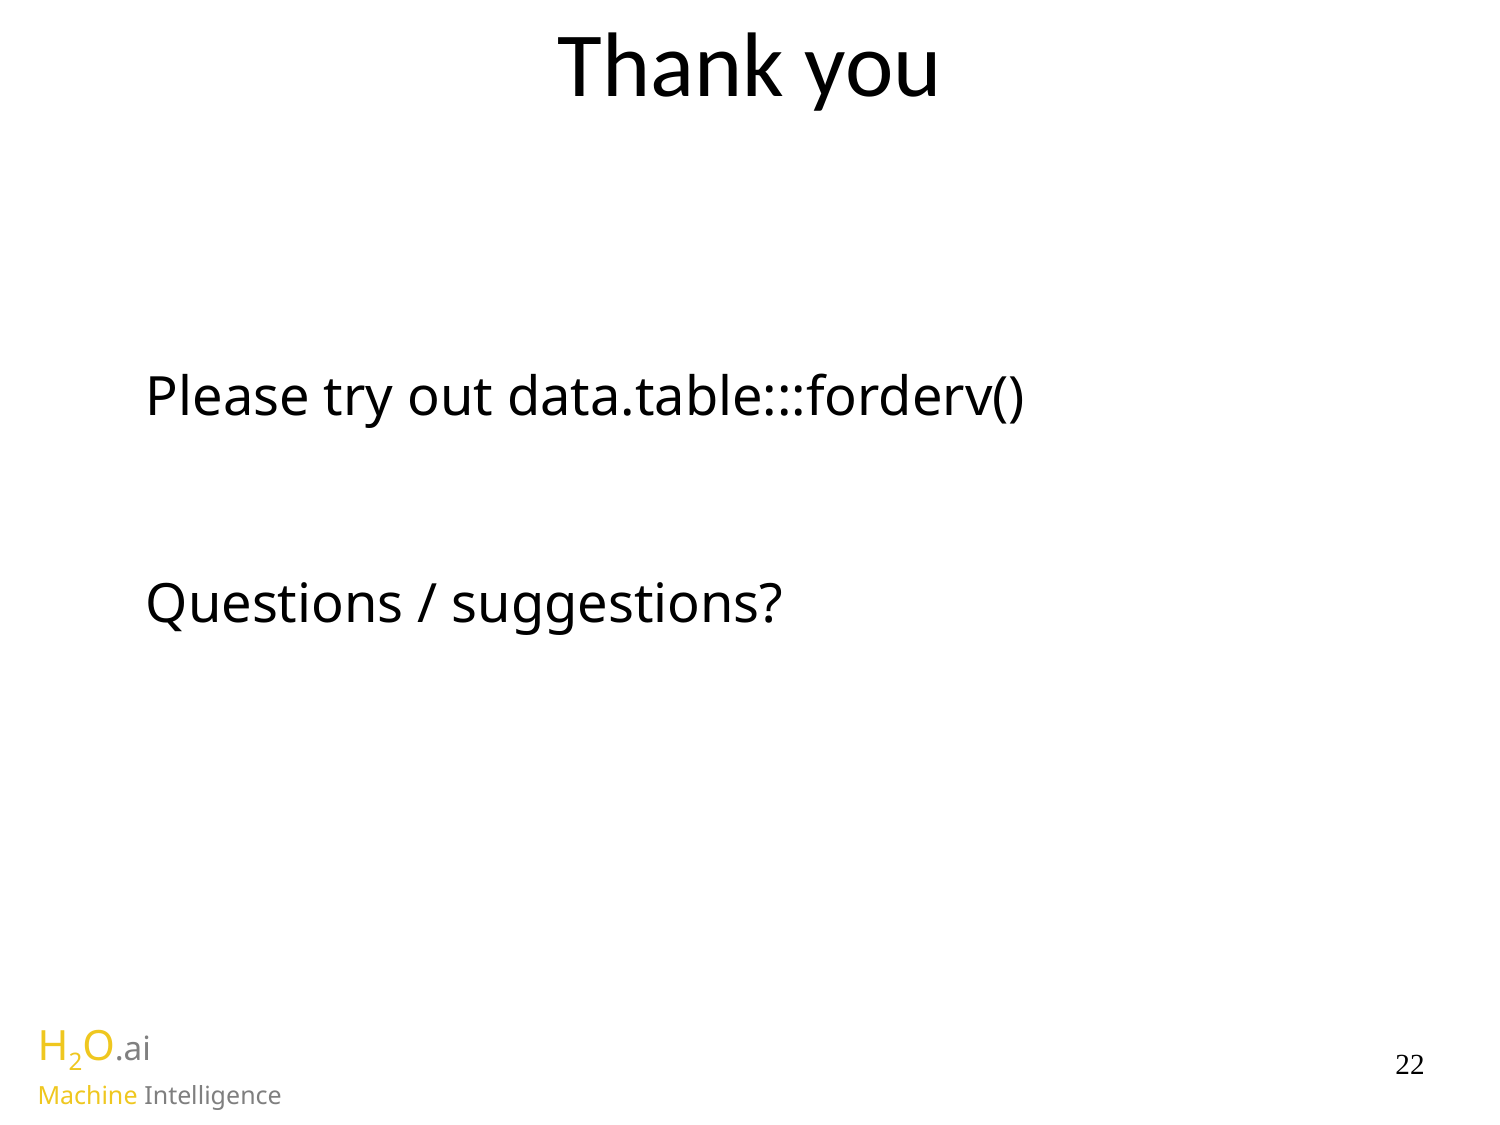

# Thank you
Please try out data.table:::forderv()
Questions / suggestions?
22